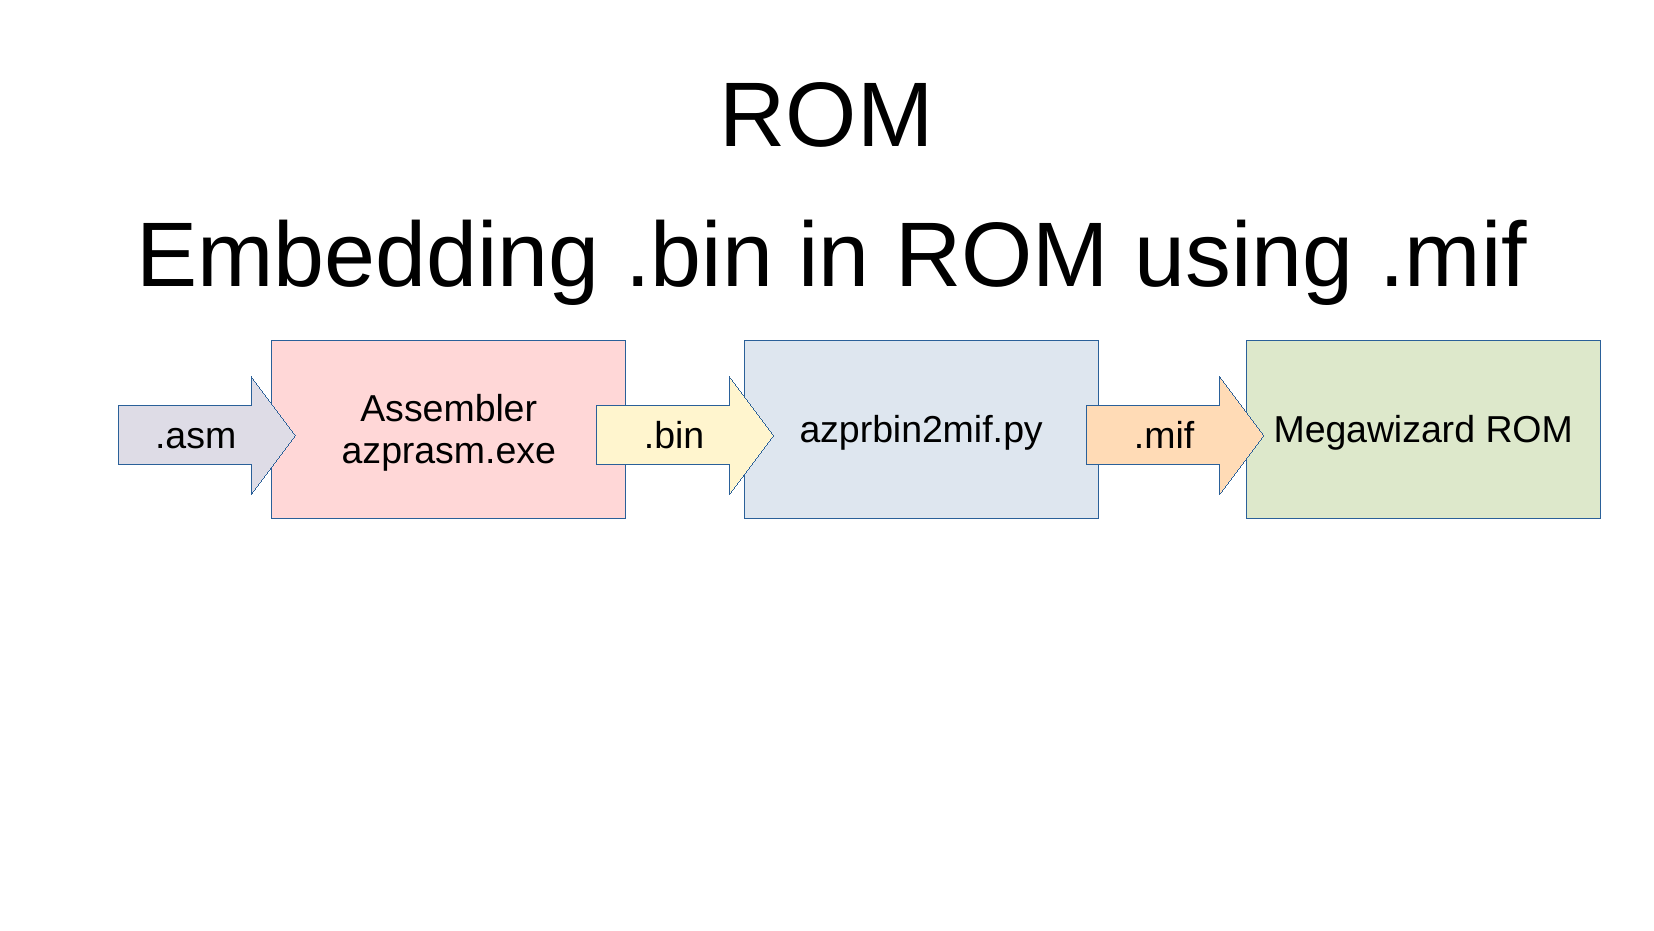

# ROM
Embedding .bin in ROM using .mif
Assembler
azprasm.exe
azprbin2mif.py
Megawizard ROM
.bin
.asm
.mif